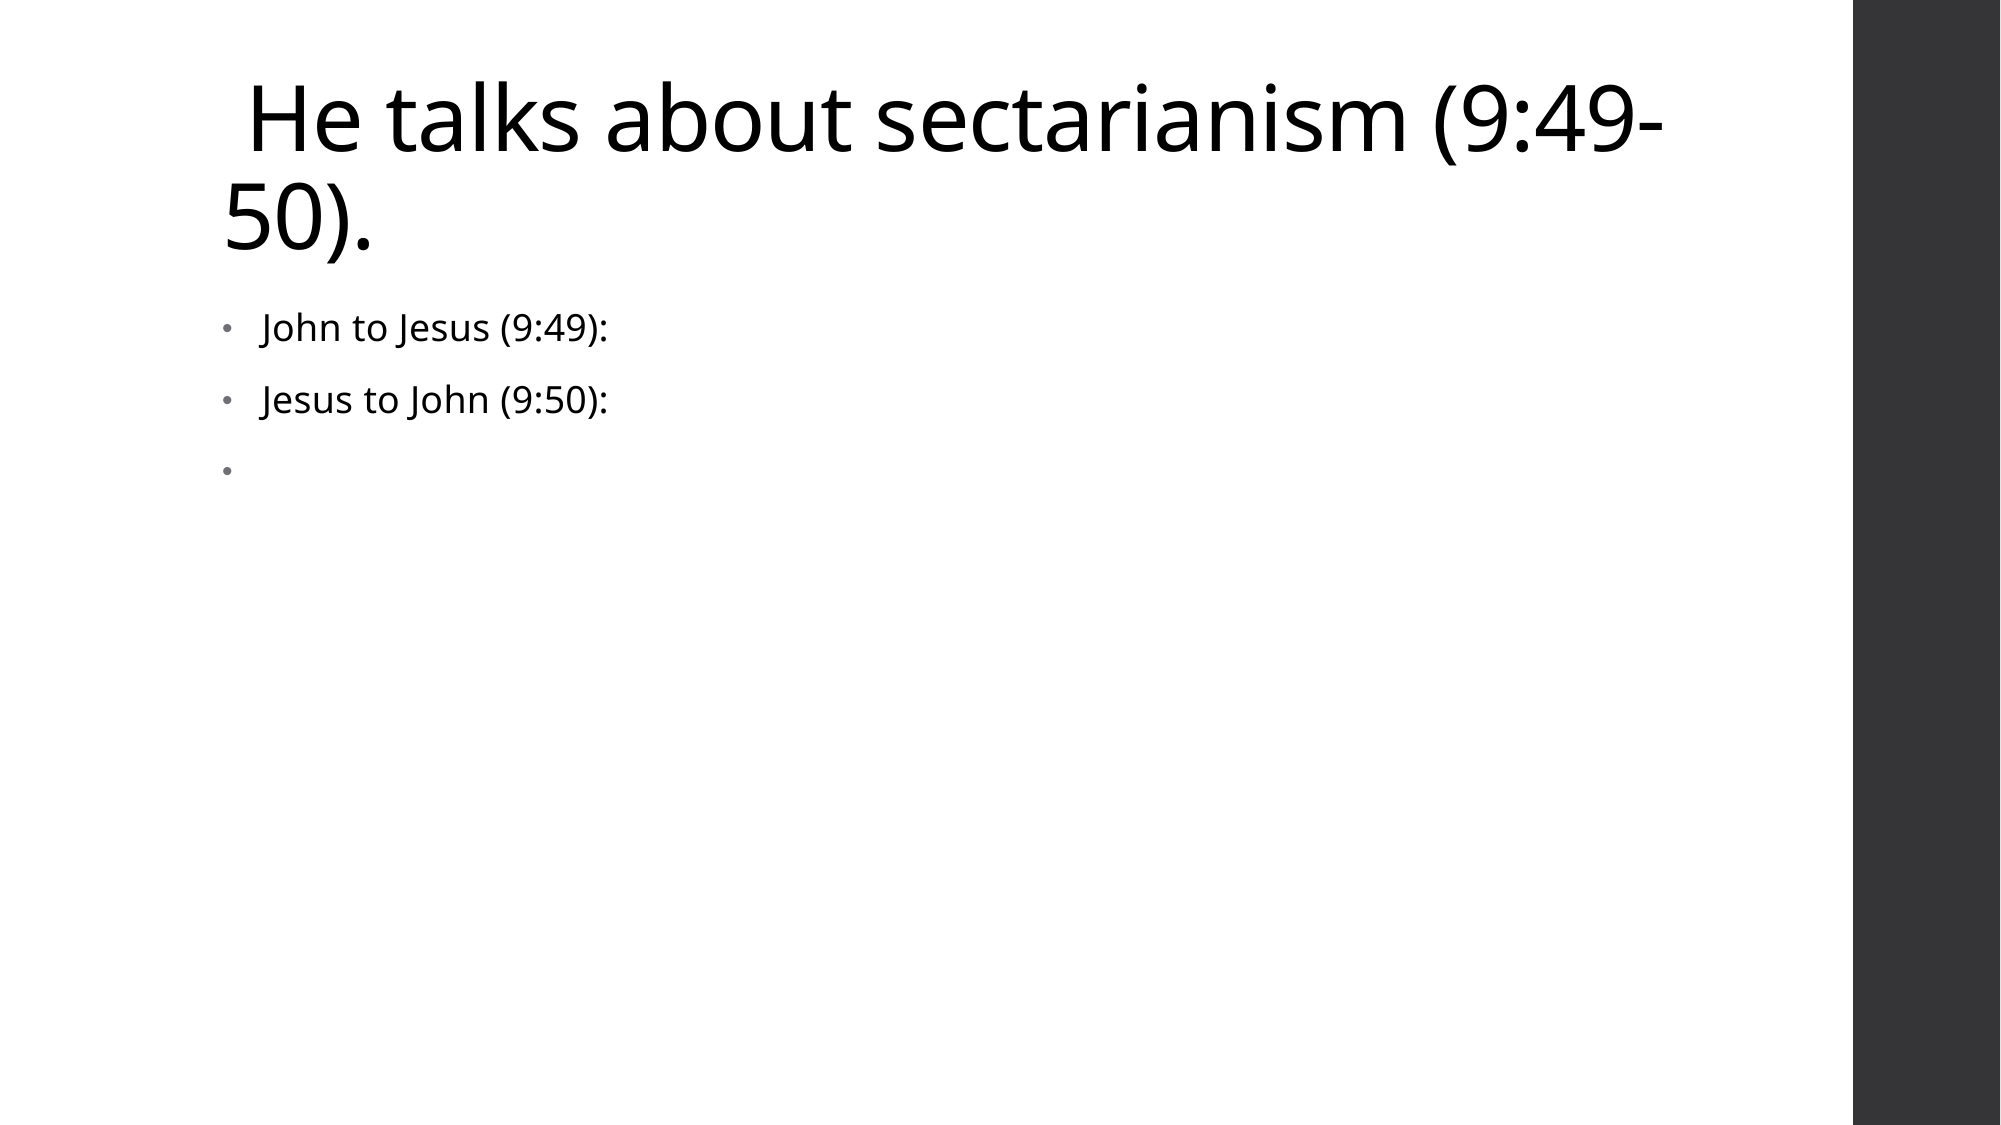

# He talks about sectarianism (9:49-50).
 John to Jesus (9:49):
 Jesus to John (9:50):